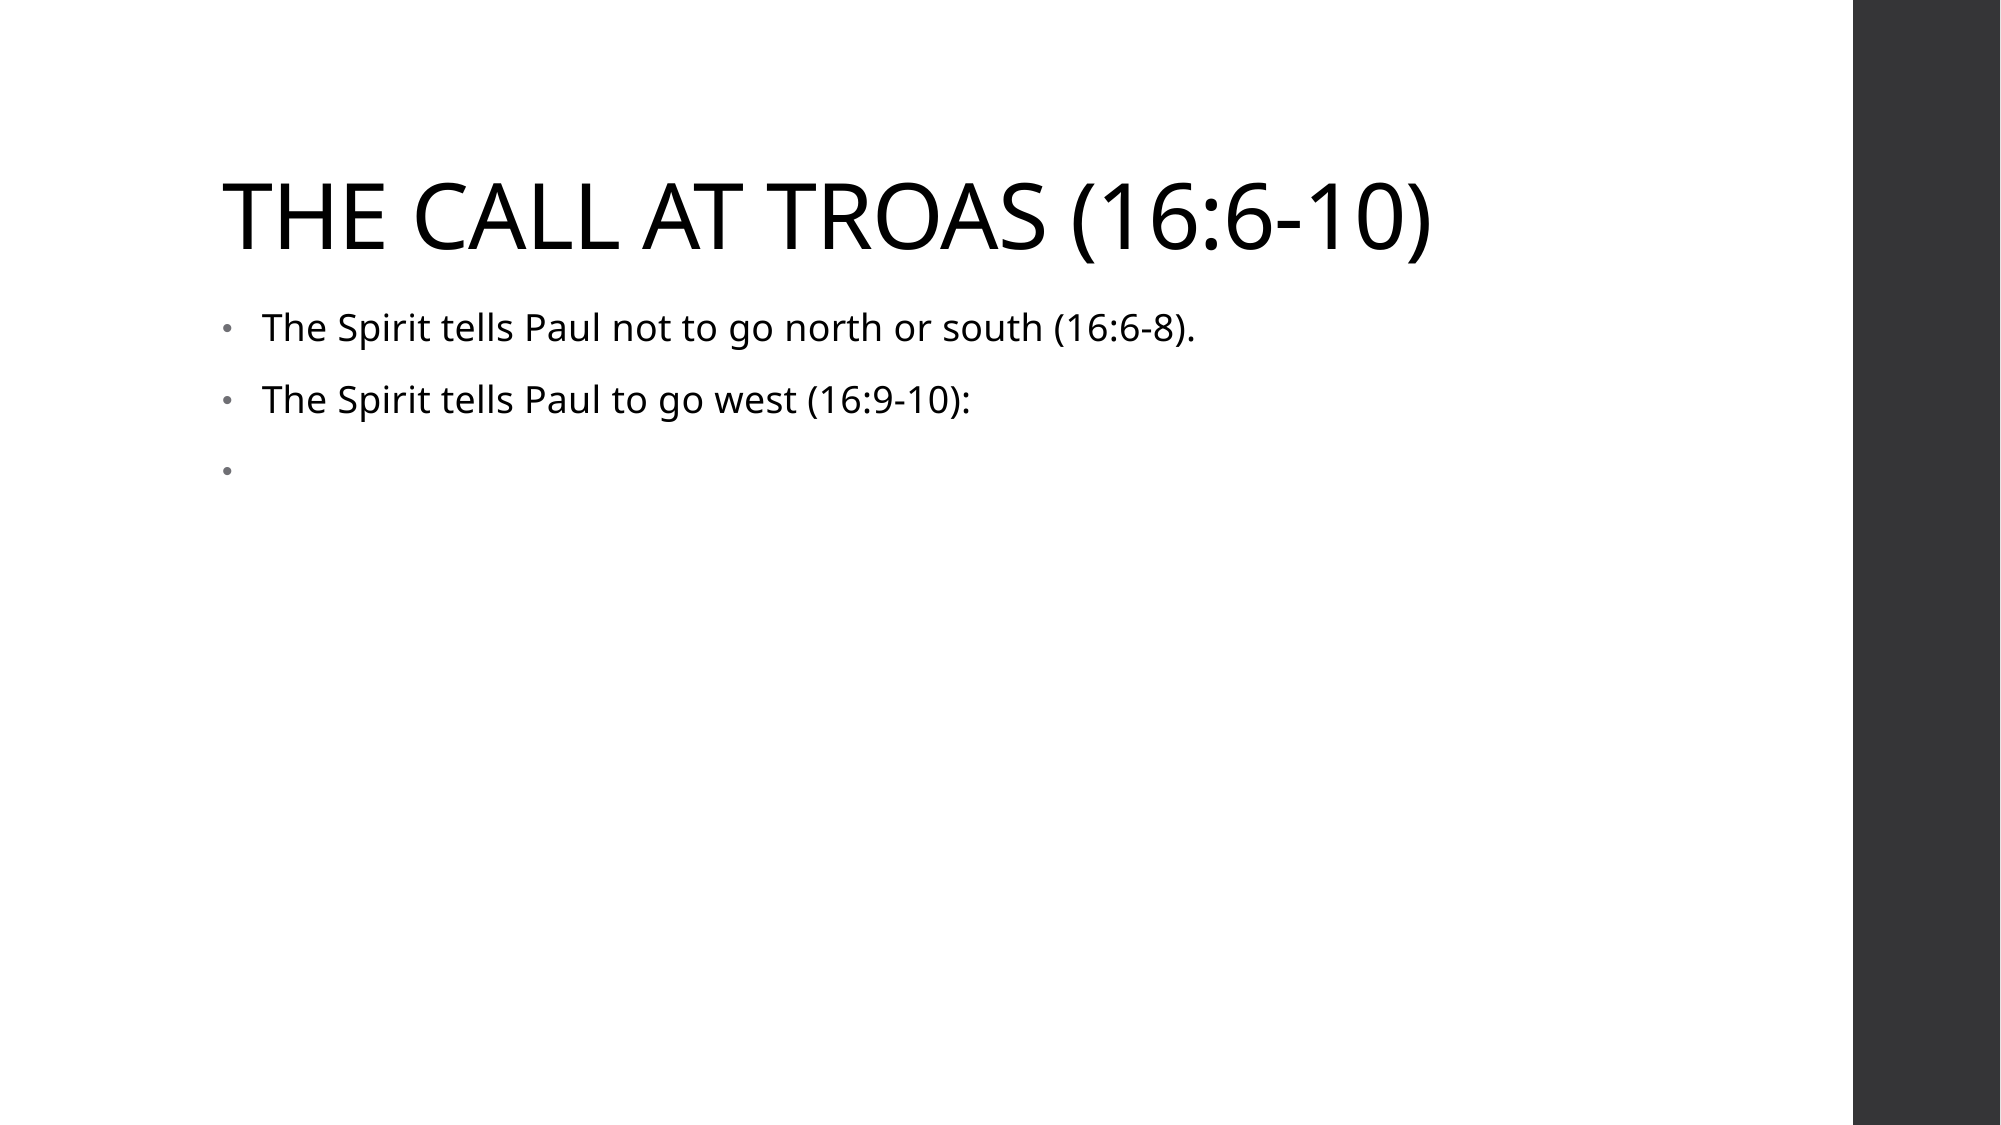

# THE CALL AT TROAS (16:6-10)
 The Spirit tells Paul not to go north or south (16:6-8).
 The Spirit tells Paul to go west (16:9-10):